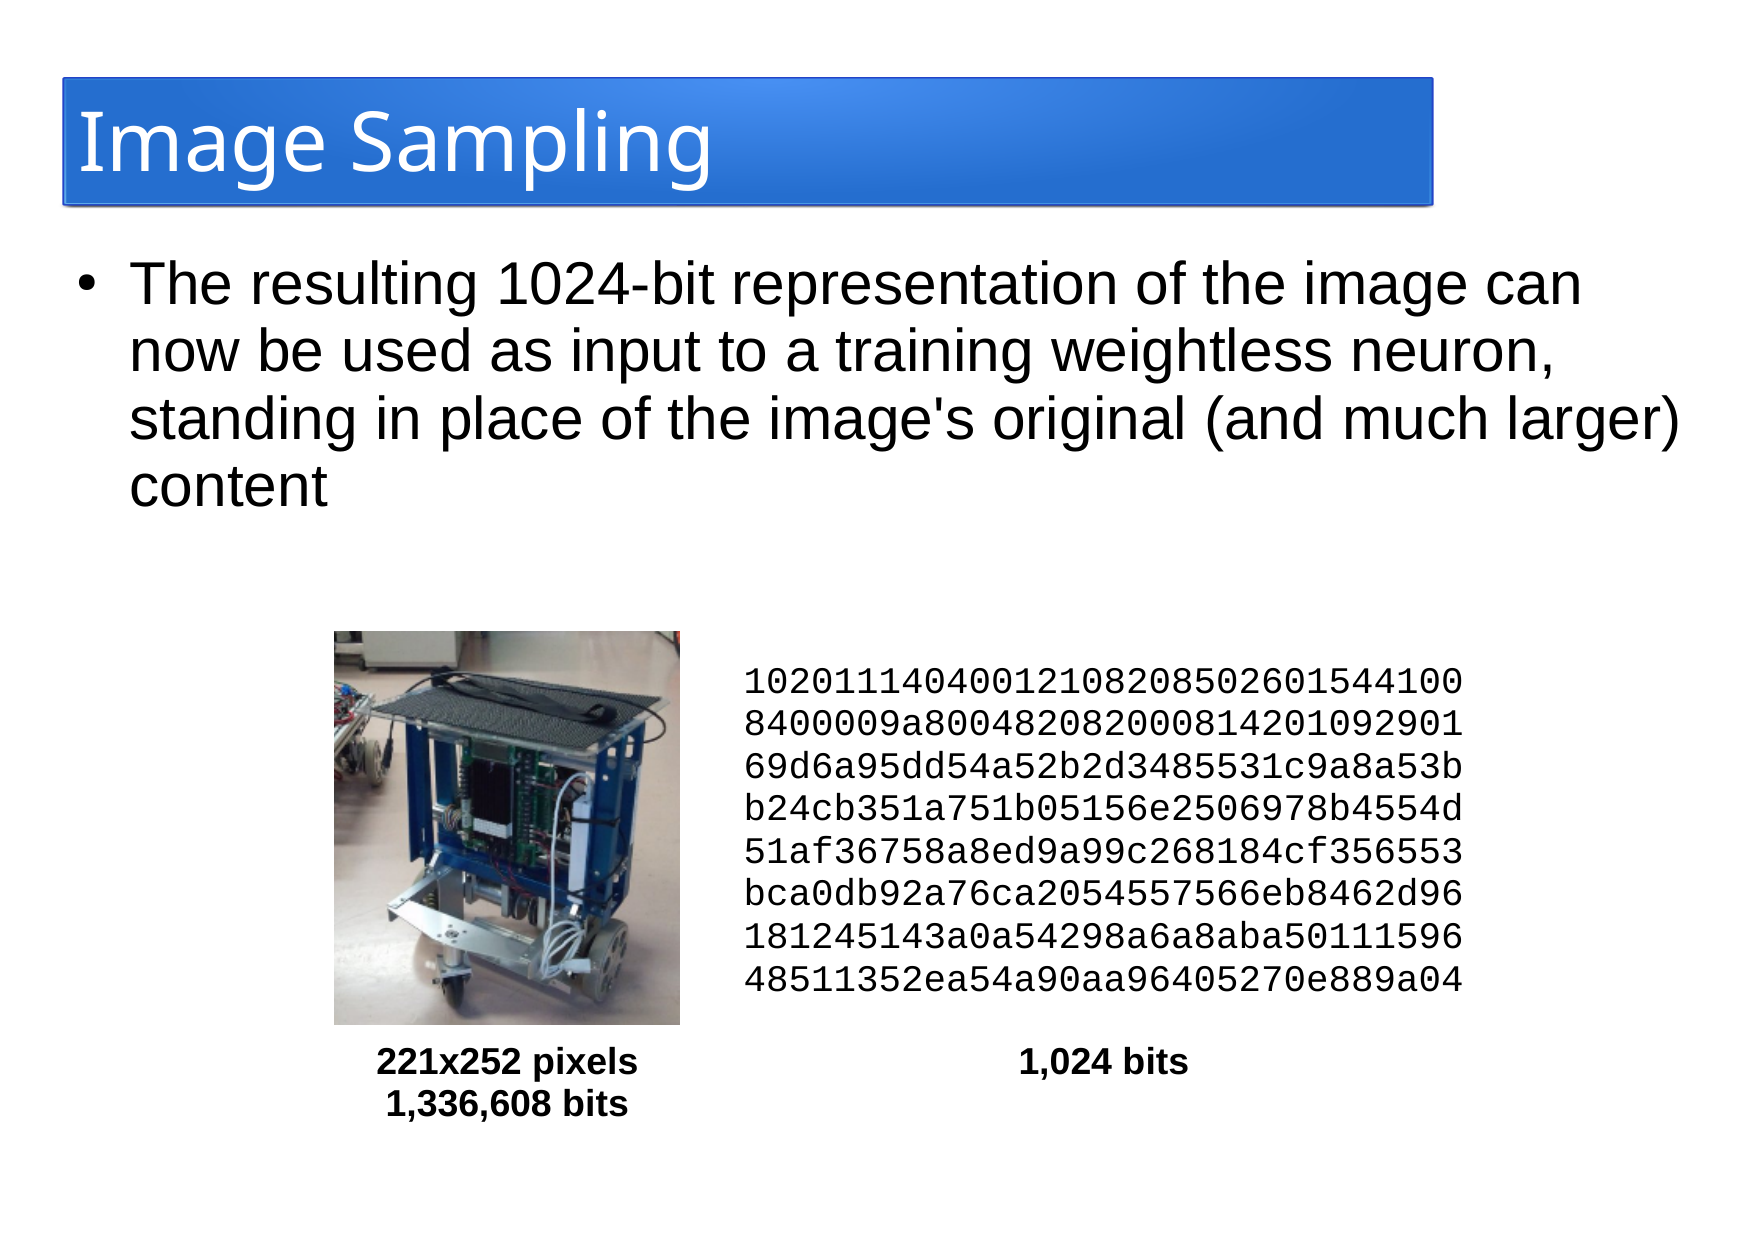

# Image Sampling
The resulting 1024-bit representation of the image can now be used as input to a training weightless neuron, standing in place of the image's original (and much larger) content
10201114040012108208502601544100
8400009a800482082000814201092901
69d6a95dd54a52b2d3485531c9a8a53b
b24cb351a751b05156e2506978b4554d
51af36758a8ed9a99c268184cf356553
bca0db92a76ca2054557566eb8462d96
181245143a0a54298a6a8aba50111596
48511352ea54a90aa96405270e889a04
221x252 pixels
1,336,608 bits
1,024 bits